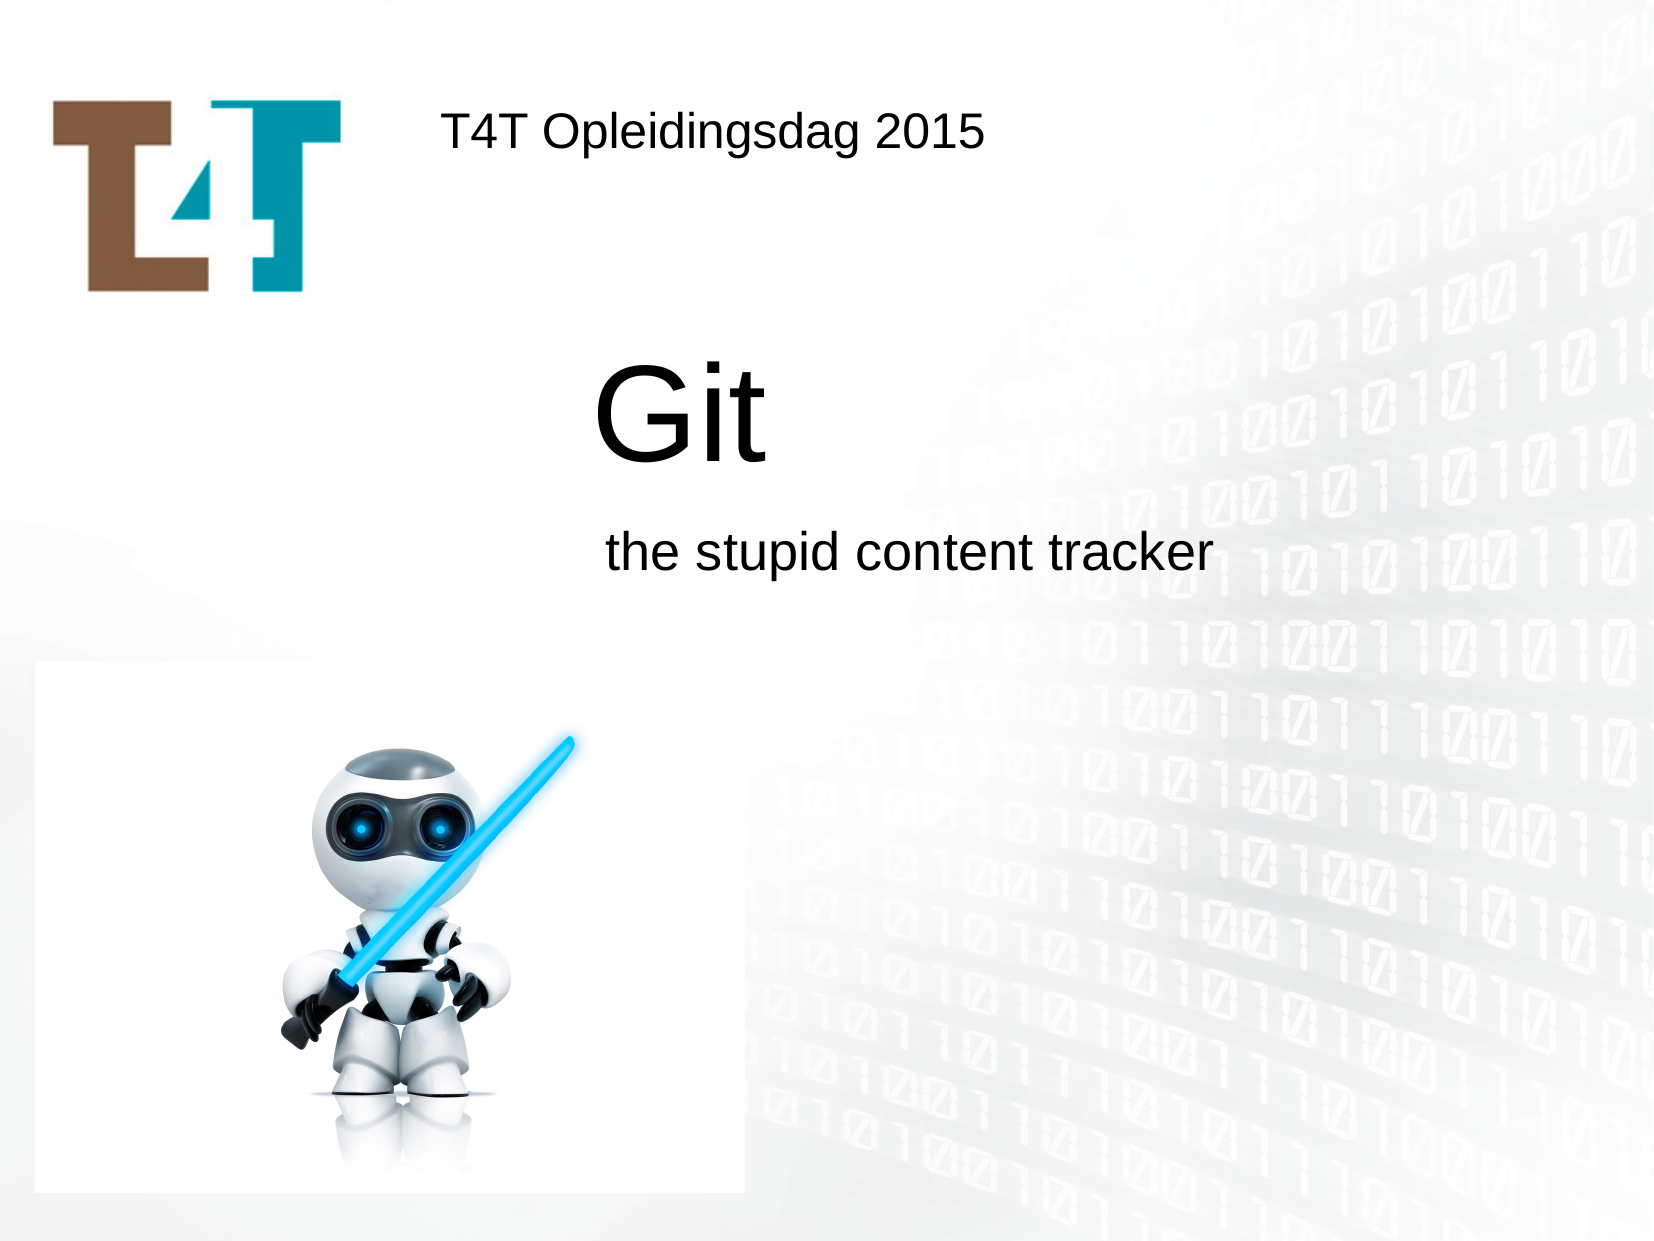

T4T Opleidingsdag 2015
# Git
the stupid content tracker